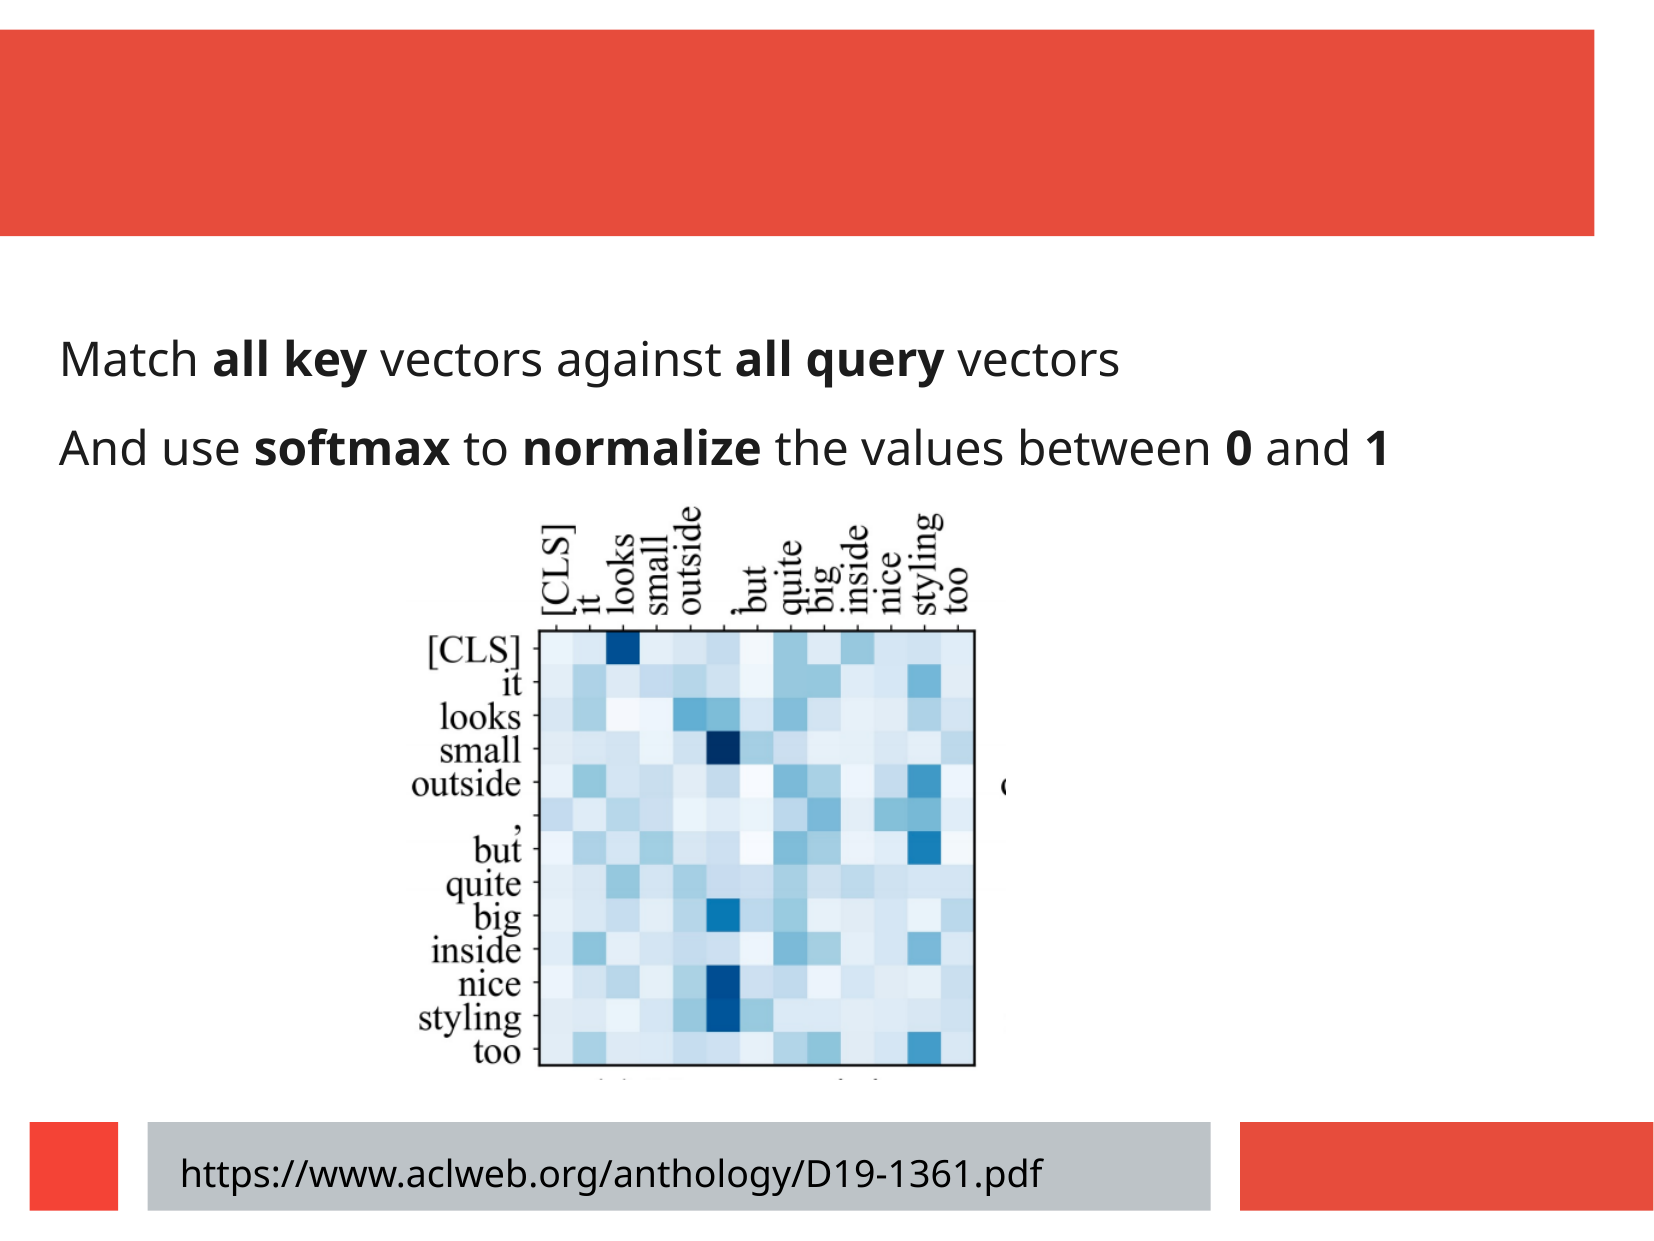

#
Match all key vectors against all query vectors
And use softmax to normalize the values between 0 and 1
https://www.aclweb.org/anthology/D19-1361.pdf